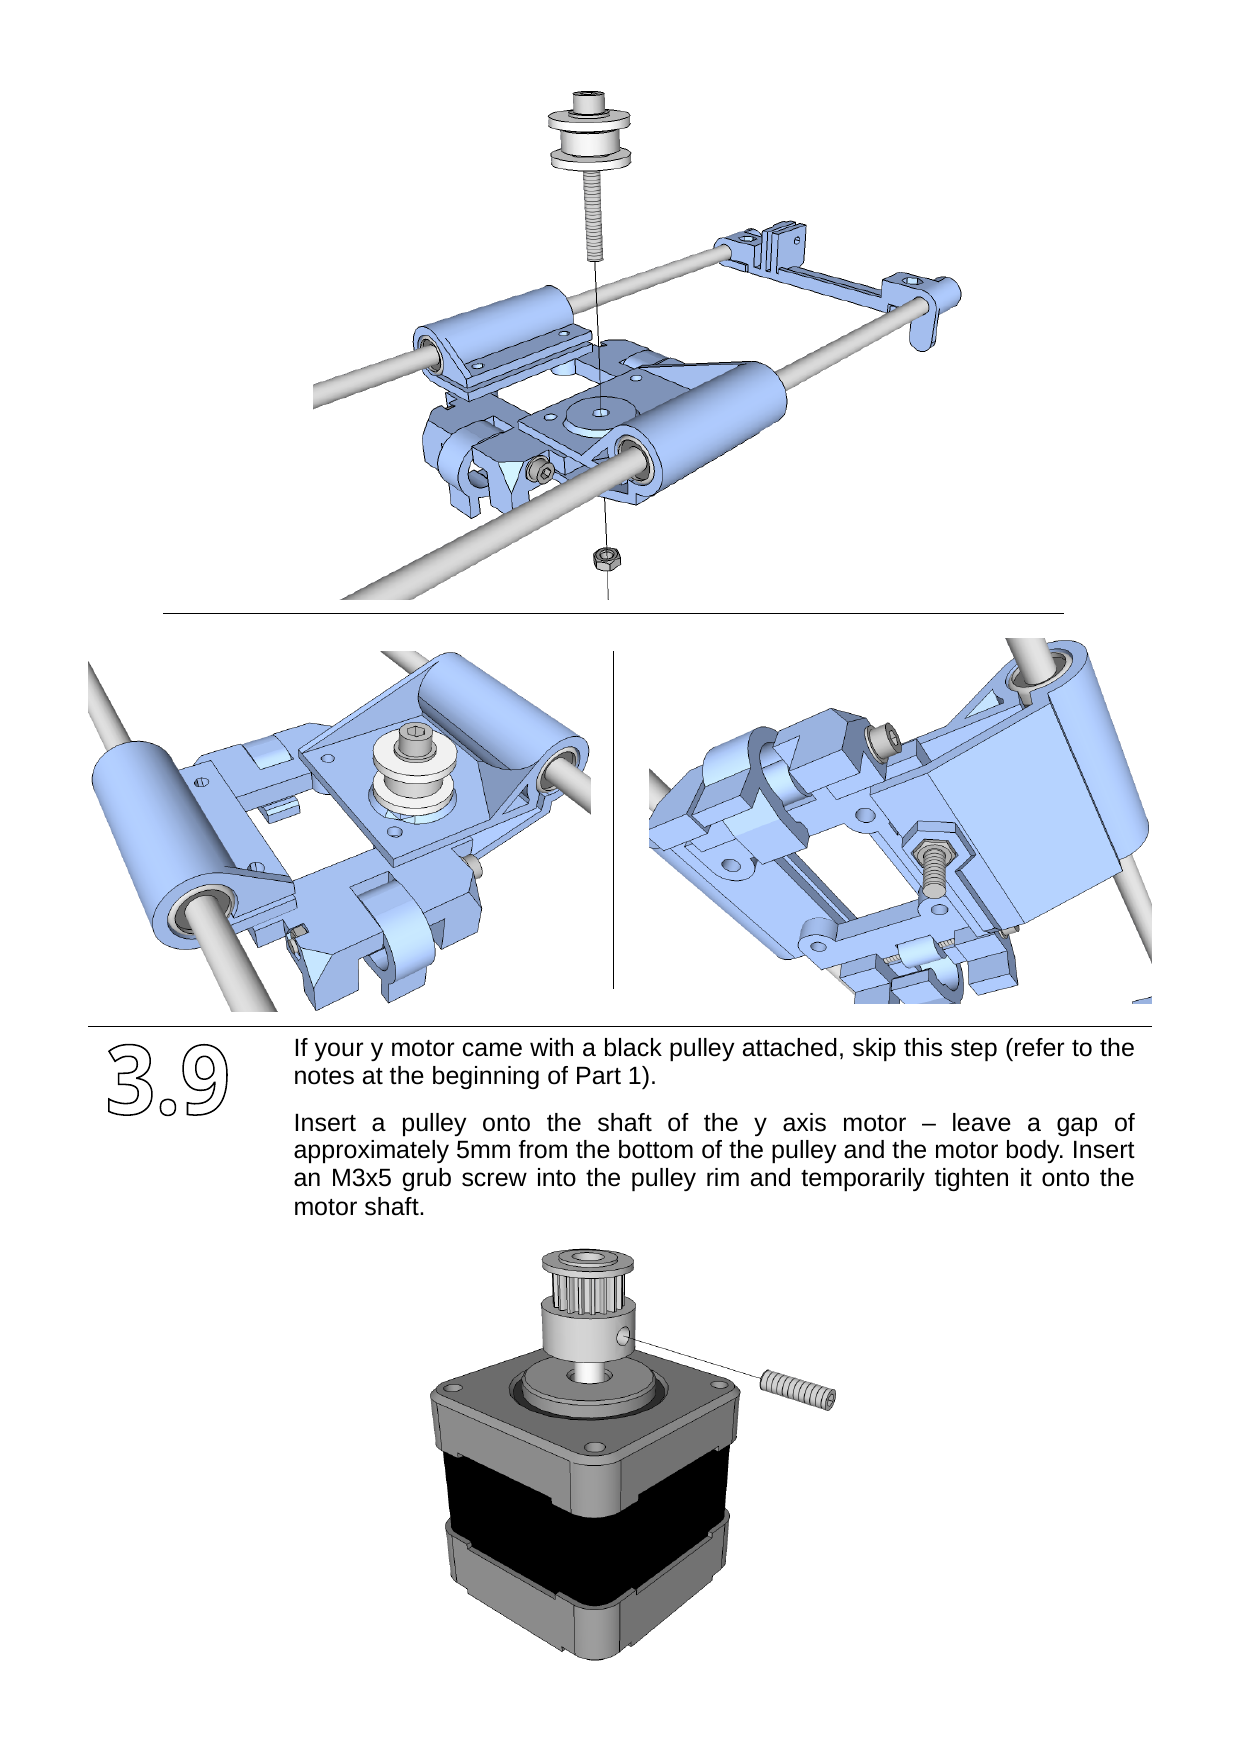

If your y motor came with a black pulley attached, skip this step (refer to the notes at the beginning of Part 1).
Insert a pulley onto the shaft of the y axis motor – leave a gap of approximately 5mm from the bottom of the pulley and the motor body. Insert an M3x5 grub screw into the pulley rim and temporarily tighten it onto the motor shaft.
3.9